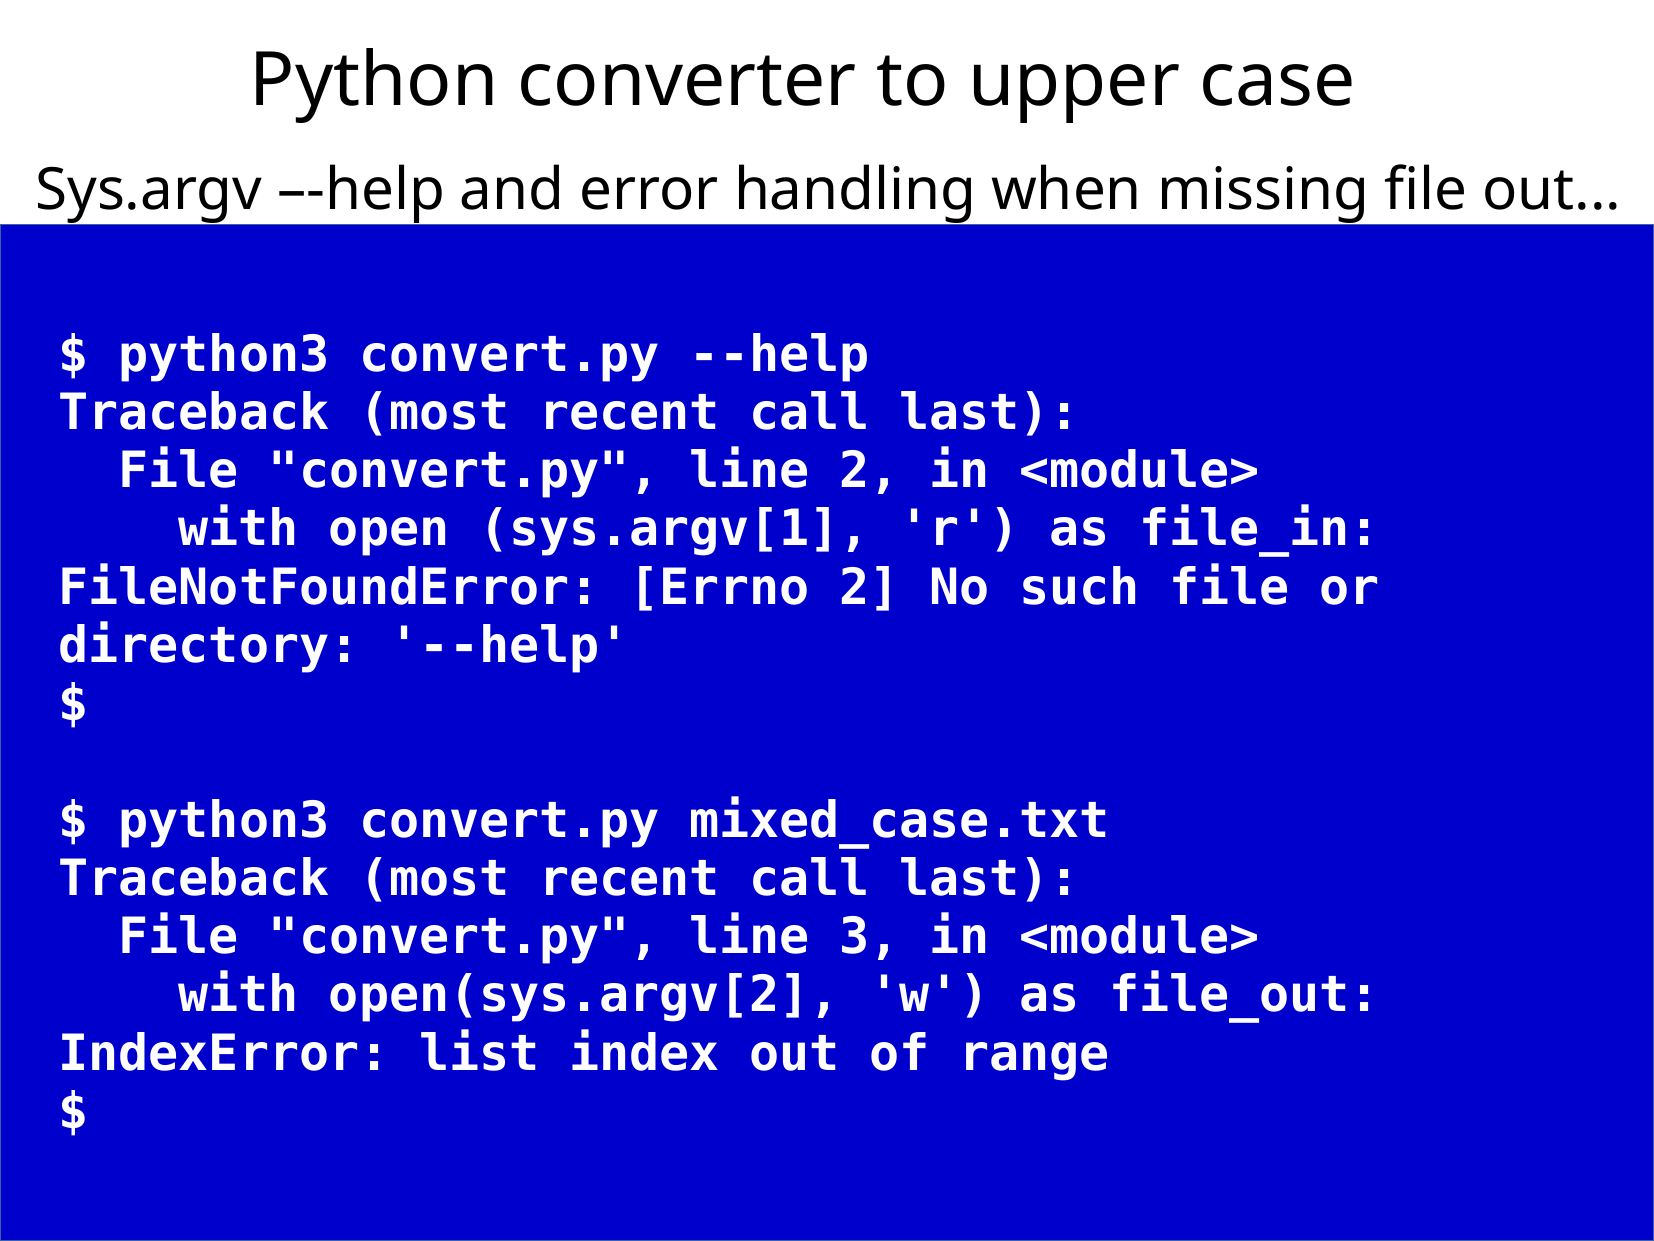

# Python converter to upper case
Sys.argv –-help and error handling when missing file out...
$ python3 convert.py --help
Traceback (most recent call last):
 File "convert.py", line 2, in <module>
 with open (sys.argv[1], 'r') as file_in:
FileNotFoundError: [Errno 2] No such file or directory: '--help'
$
$ python3 convert.py mixed_case.txt
Traceback (most recent call last):
 File "convert.py", line 3, in <module>
 with open(sys.argv[2], 'w') as file_out:
IndexError: list index out of range
$